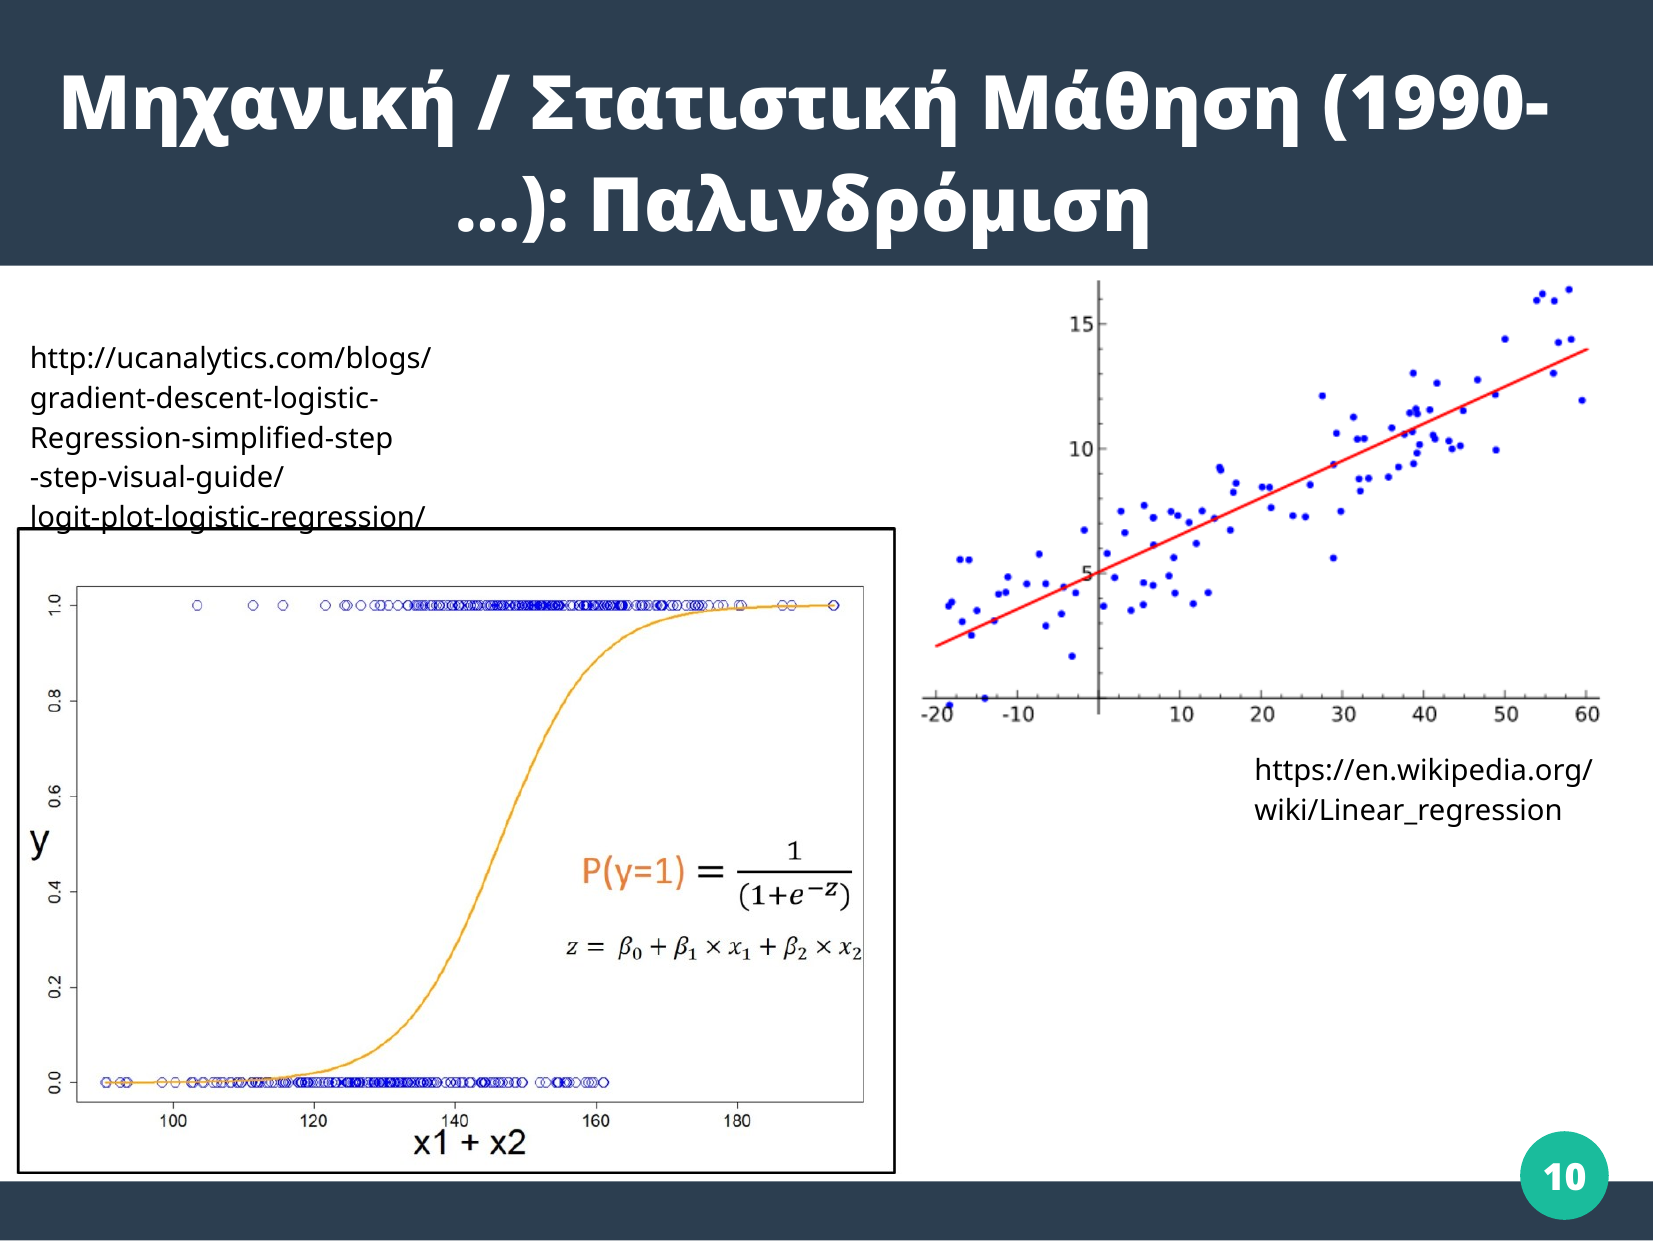

# Μηχανική / Στατιστική Μάθηση (1990-…): Παλινδρόμιση
http://ucanalytics.com/blogs/
gradient-descent-logistic-
Regression-simplified-step
-step-visual-guide/
logit-plot-logistic-regression/
https://en.wikipedia.org/
wiki/Linear_regression
10